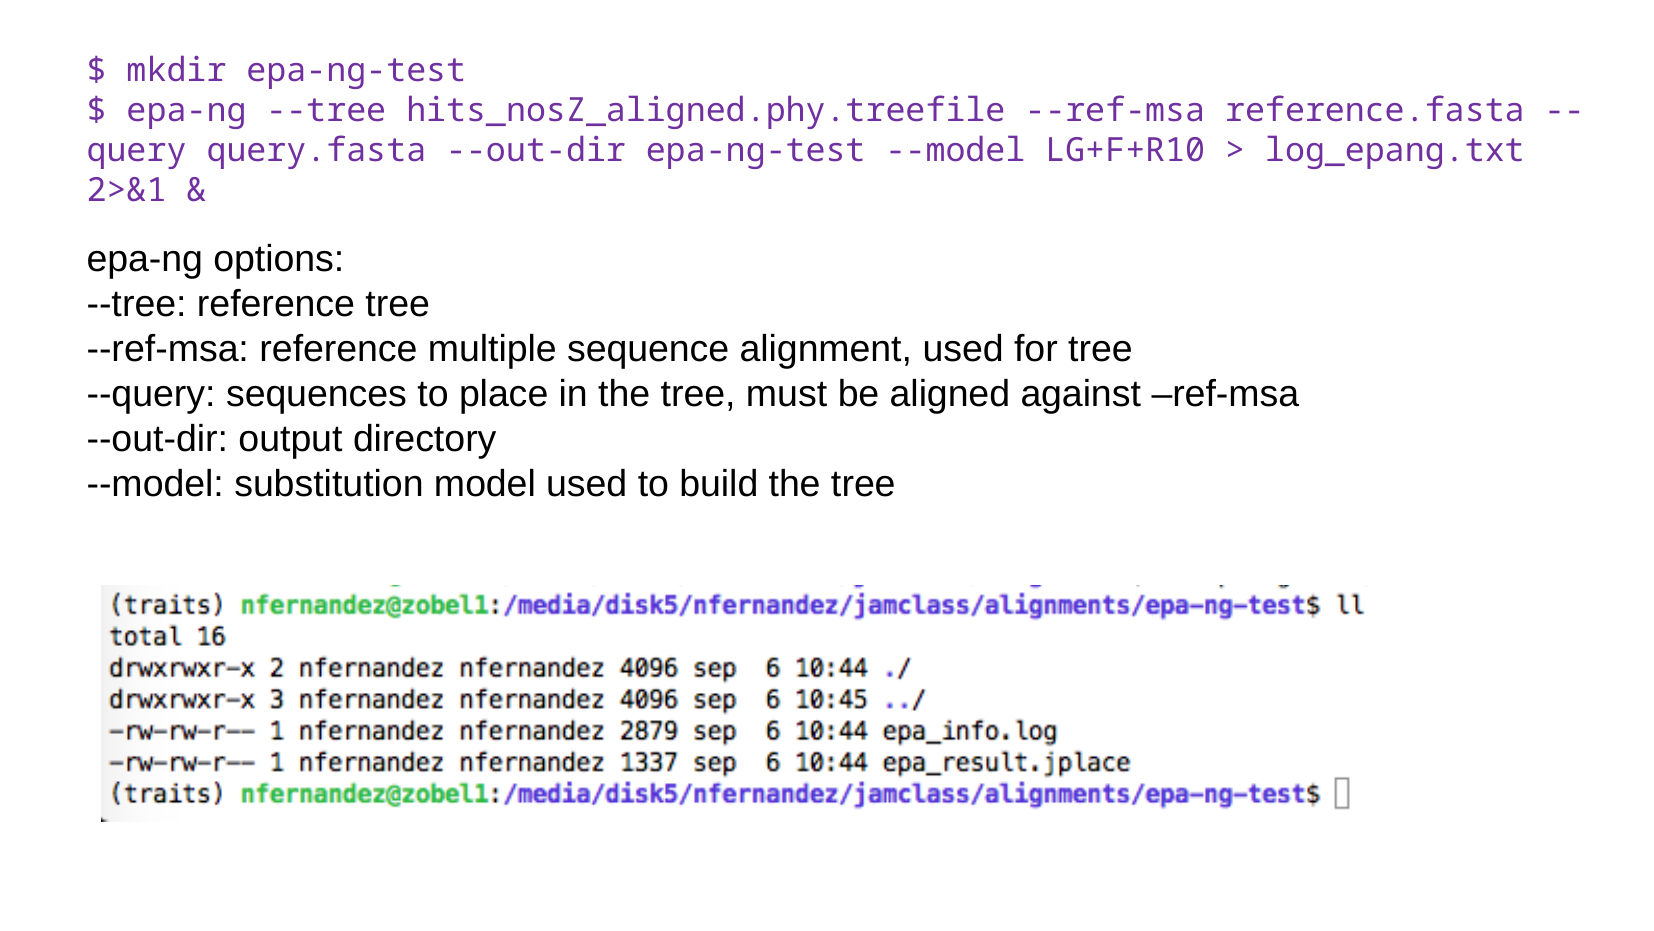

$ mkdir epa-ng-test
$ epa-ng --tree hits_nosZ_aligned.phy.treefile --ref-msa reference.fasta --query query.fasta --out-dir epa-ng-test --model LG+F+R10 > log_epang.txt 2>&1 &
epa-ng options:
--tree: reference tree
--ref-msa: reference multiple sequence alignment, used for tree
--query: sequences to place in the tree, must be aligned against –ref-msa
--out-dir: output directory
--model: substitution model used to build the tree